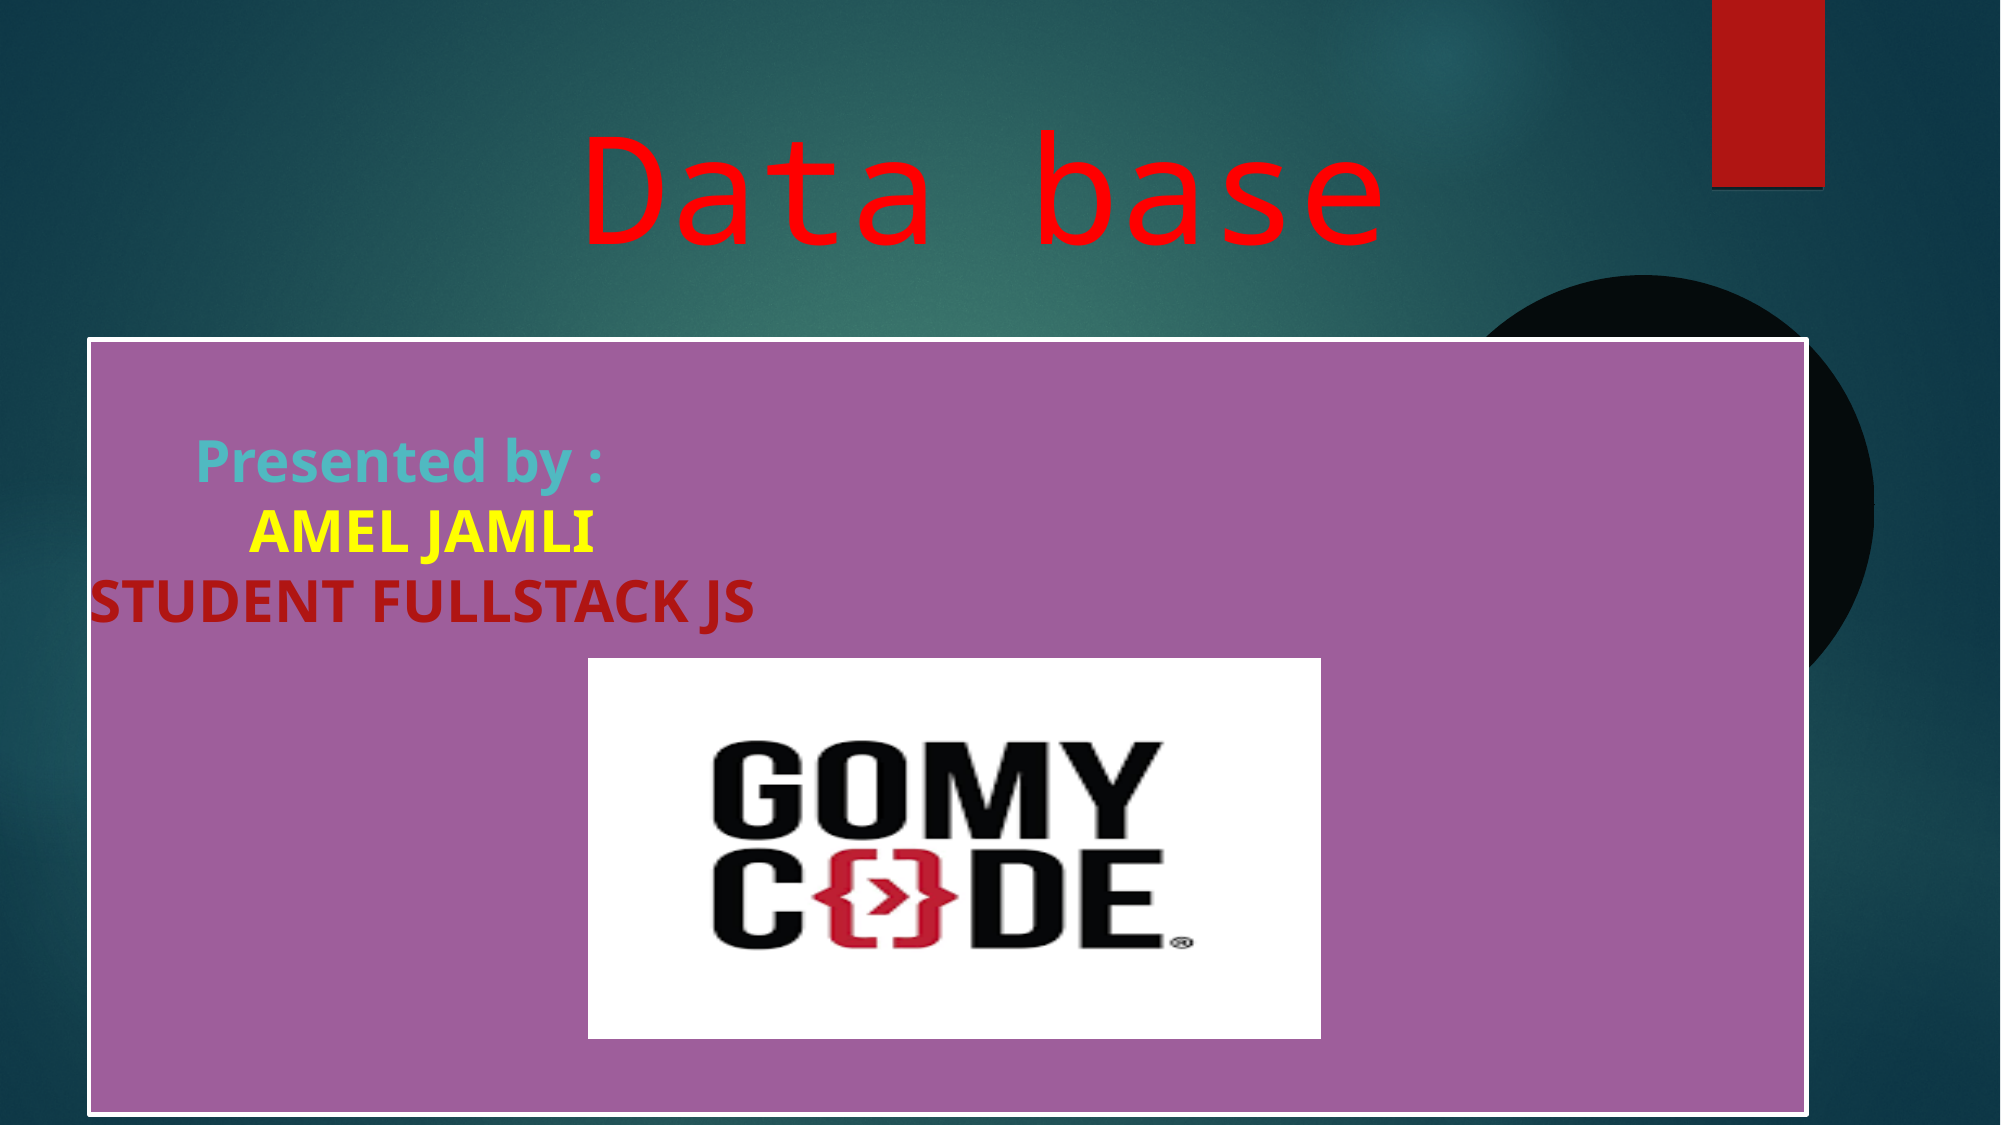

# Data base
Presented by :
Amel Jamli
Student FullStack JS